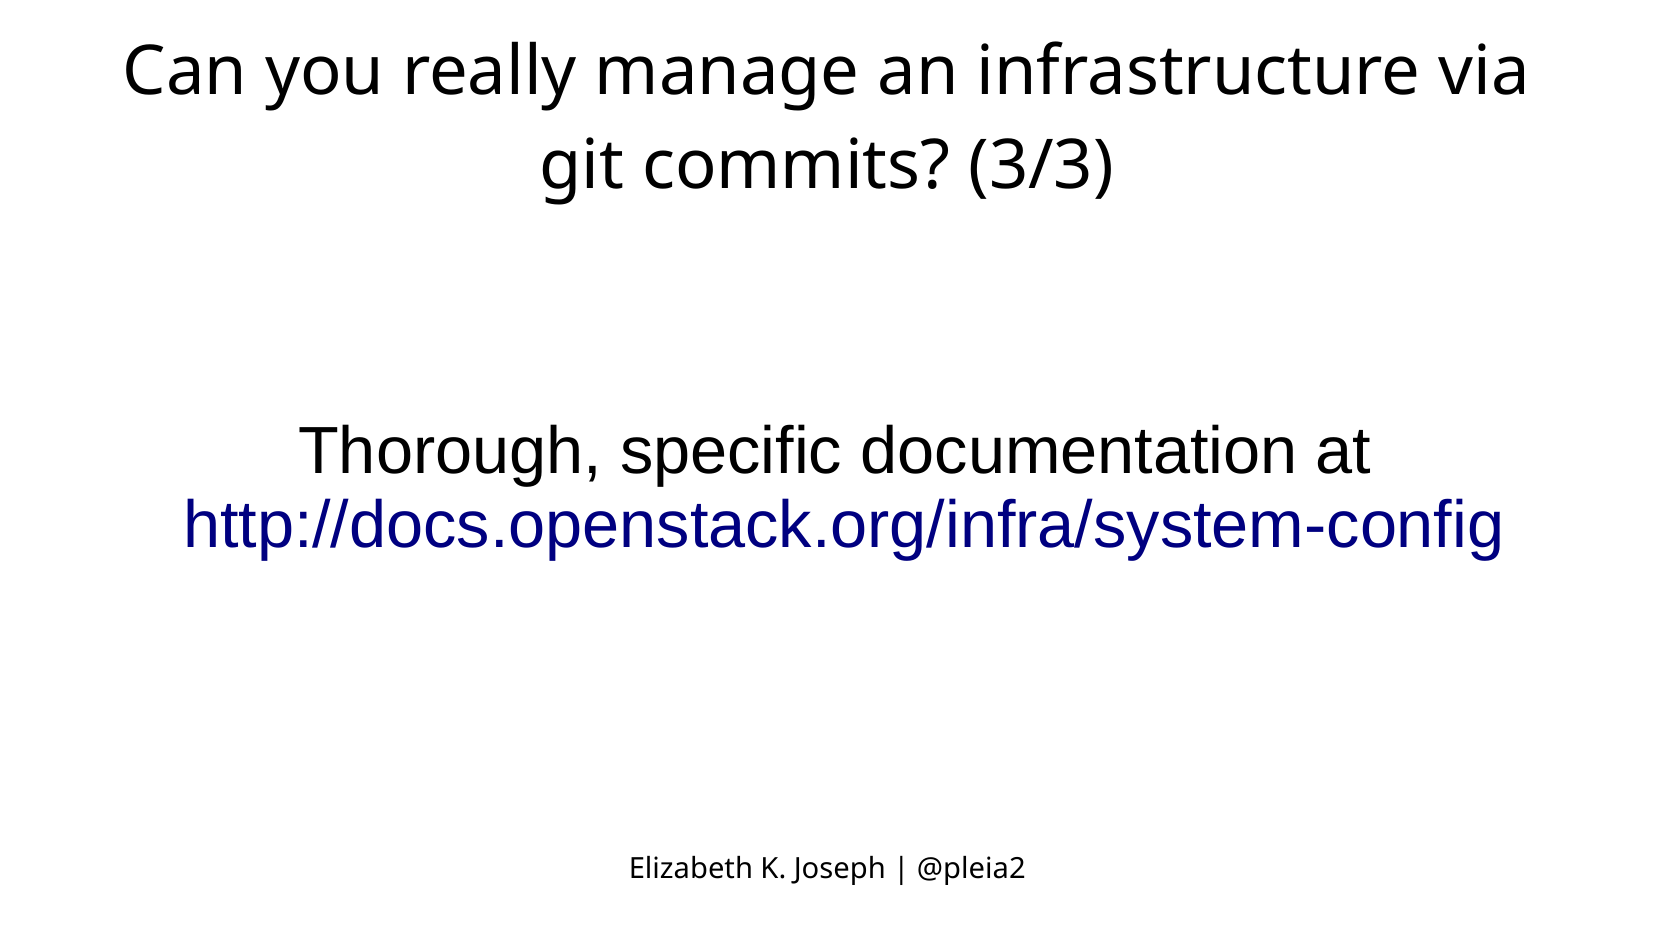

# Can you really manage an infrastructure via git commits? (3/3)
Thorough, specific documentation at http://docs.openstack.org/infra/system-config
Elizabeth K. Joseph | @pleia2